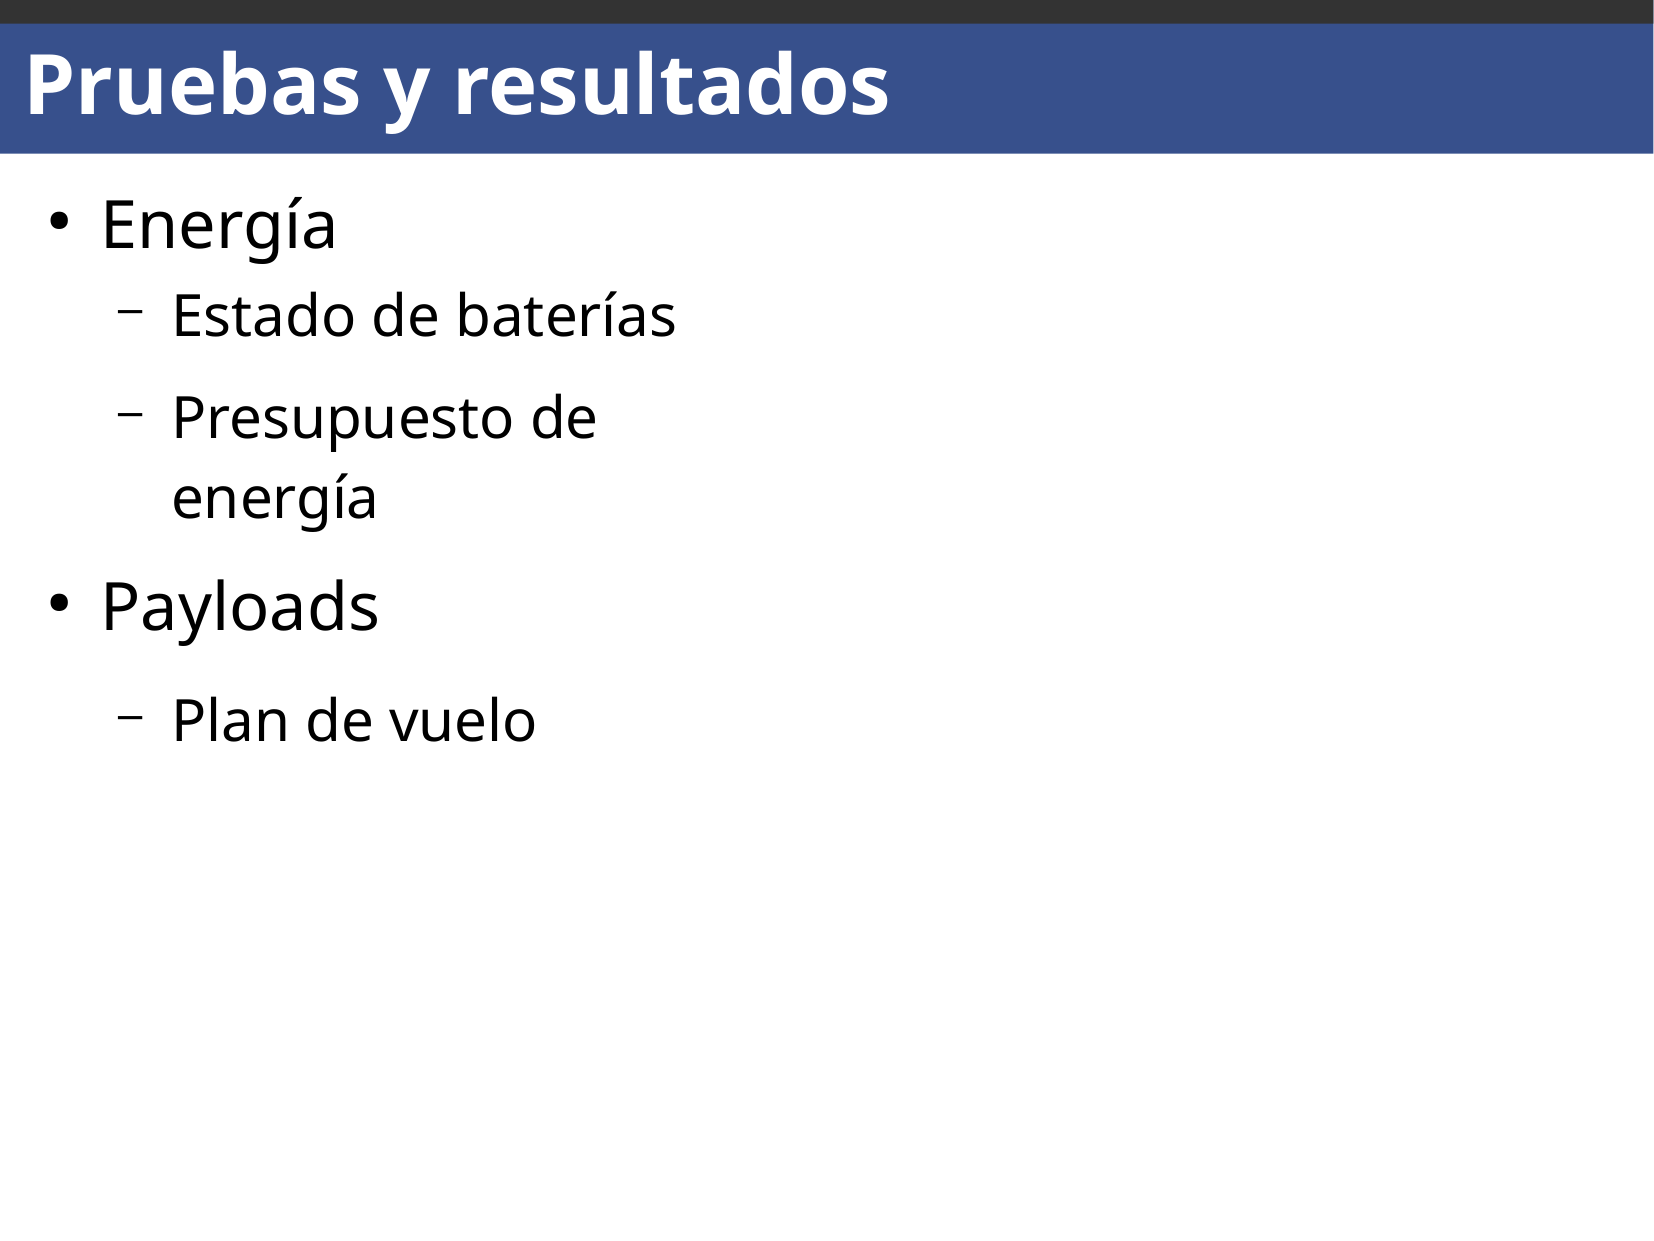

# Pruebas y resultados
Energía
Estado de baterías
Presupuesto de energía
Payloads
Plan de vuelo